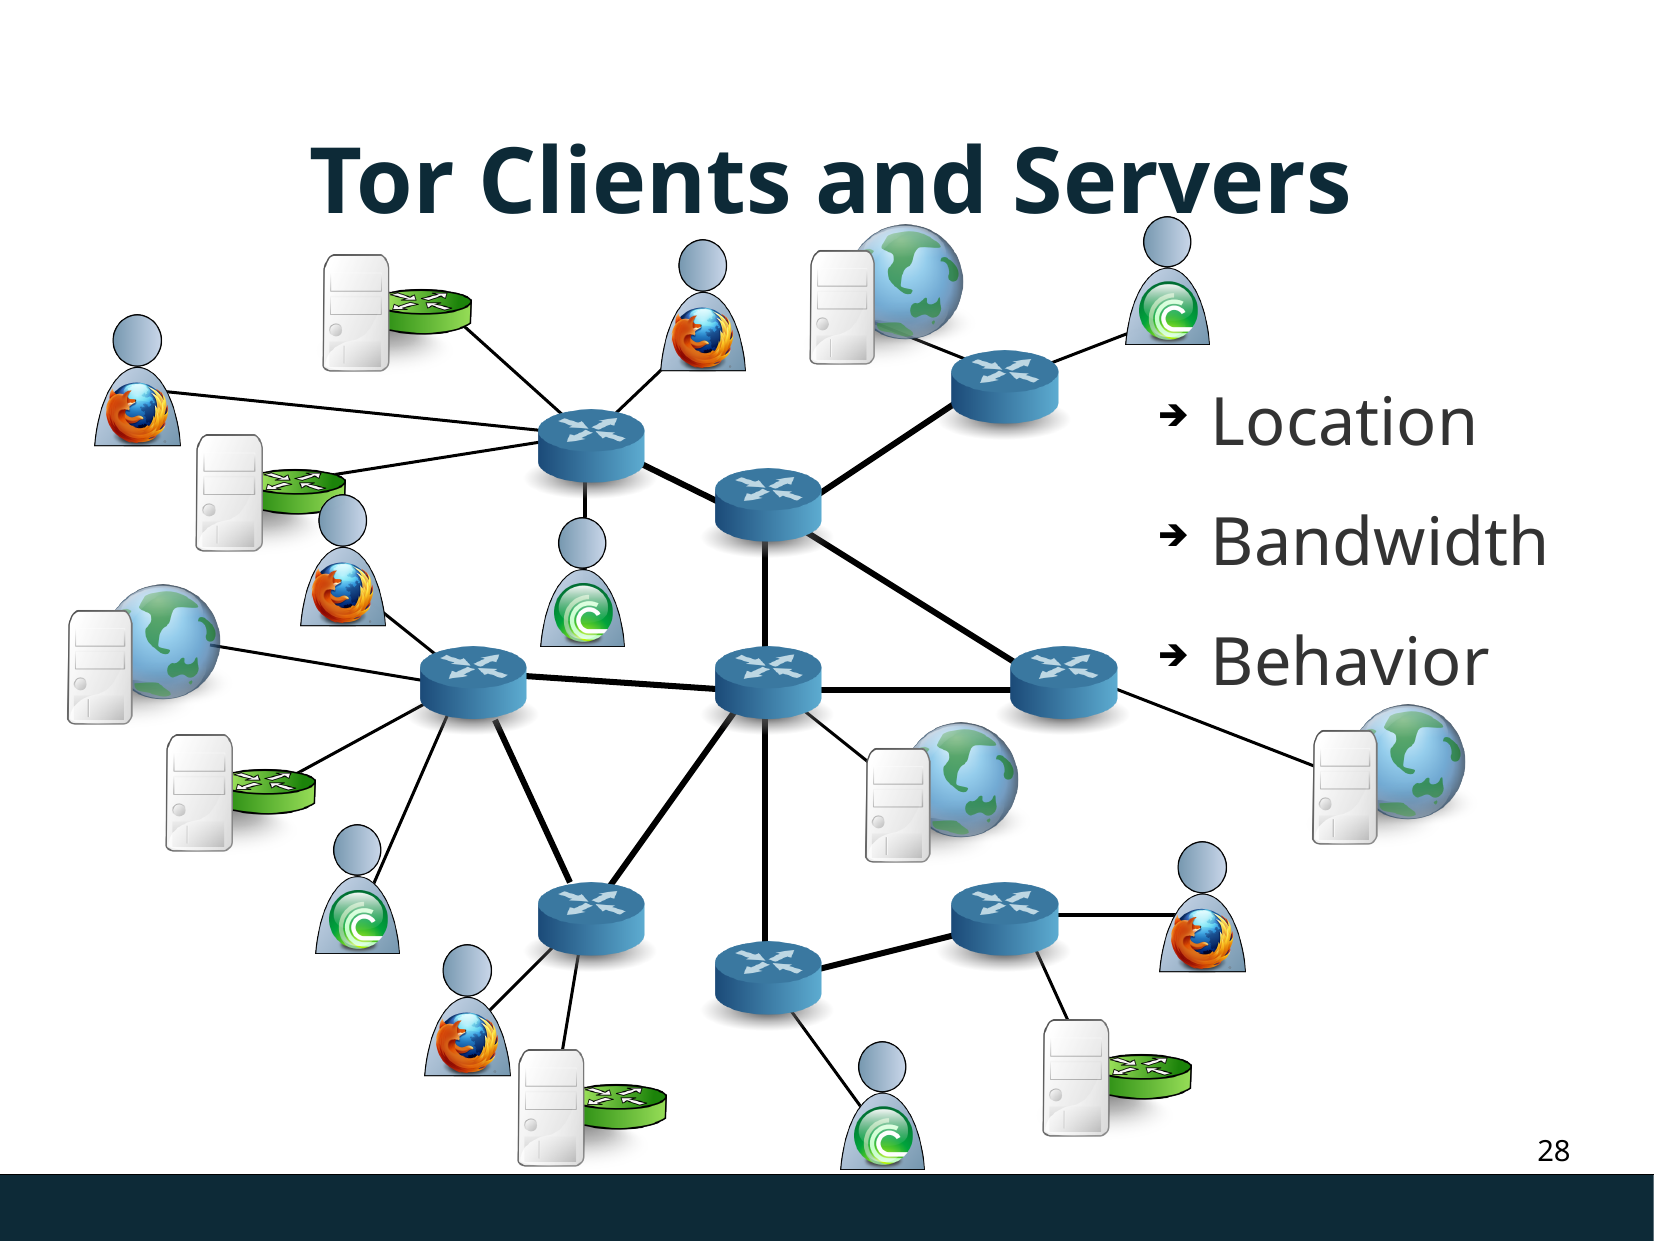

# Tor Clients and Servers
Location
Bandwidth
Behavior
28